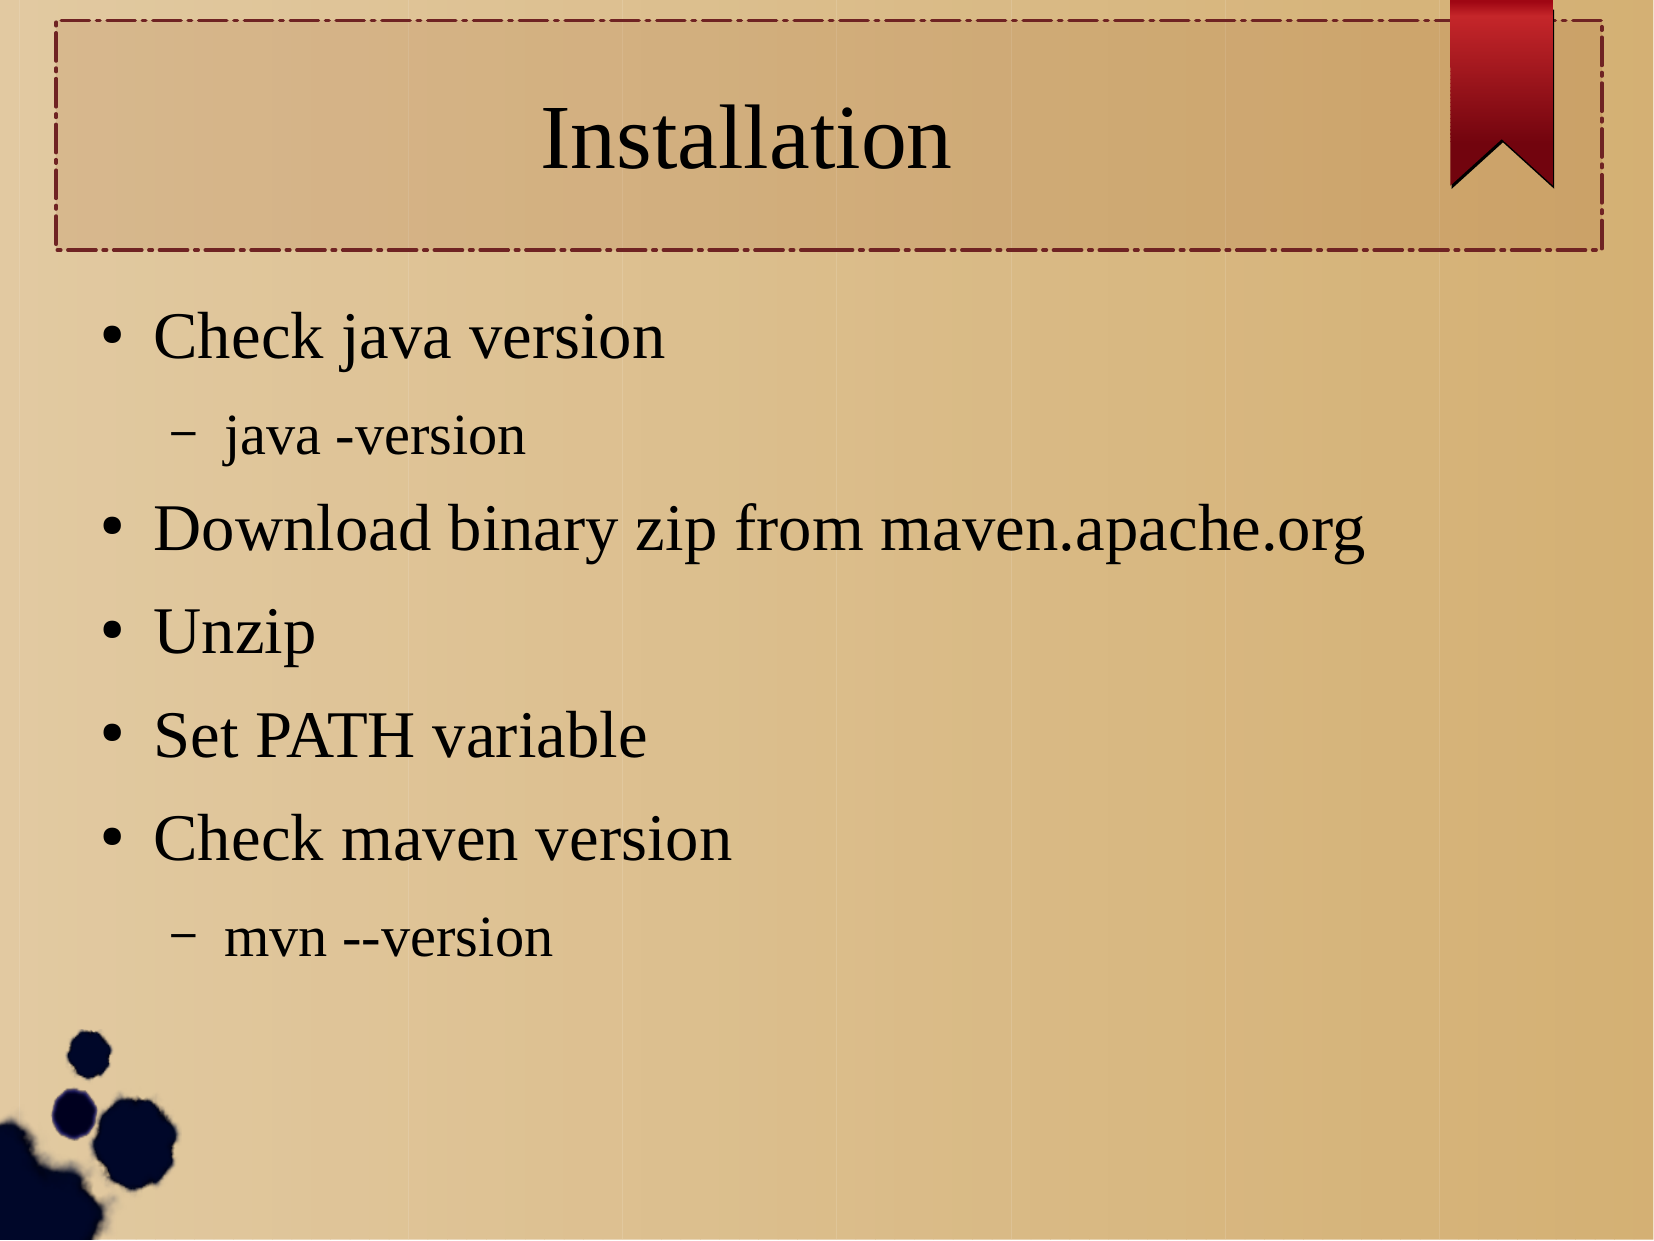

# Installation
Check java version
java -version
Download binary zip from maven.apache.org
Unzip
Set PATH variable
Check maven version
mvn --version